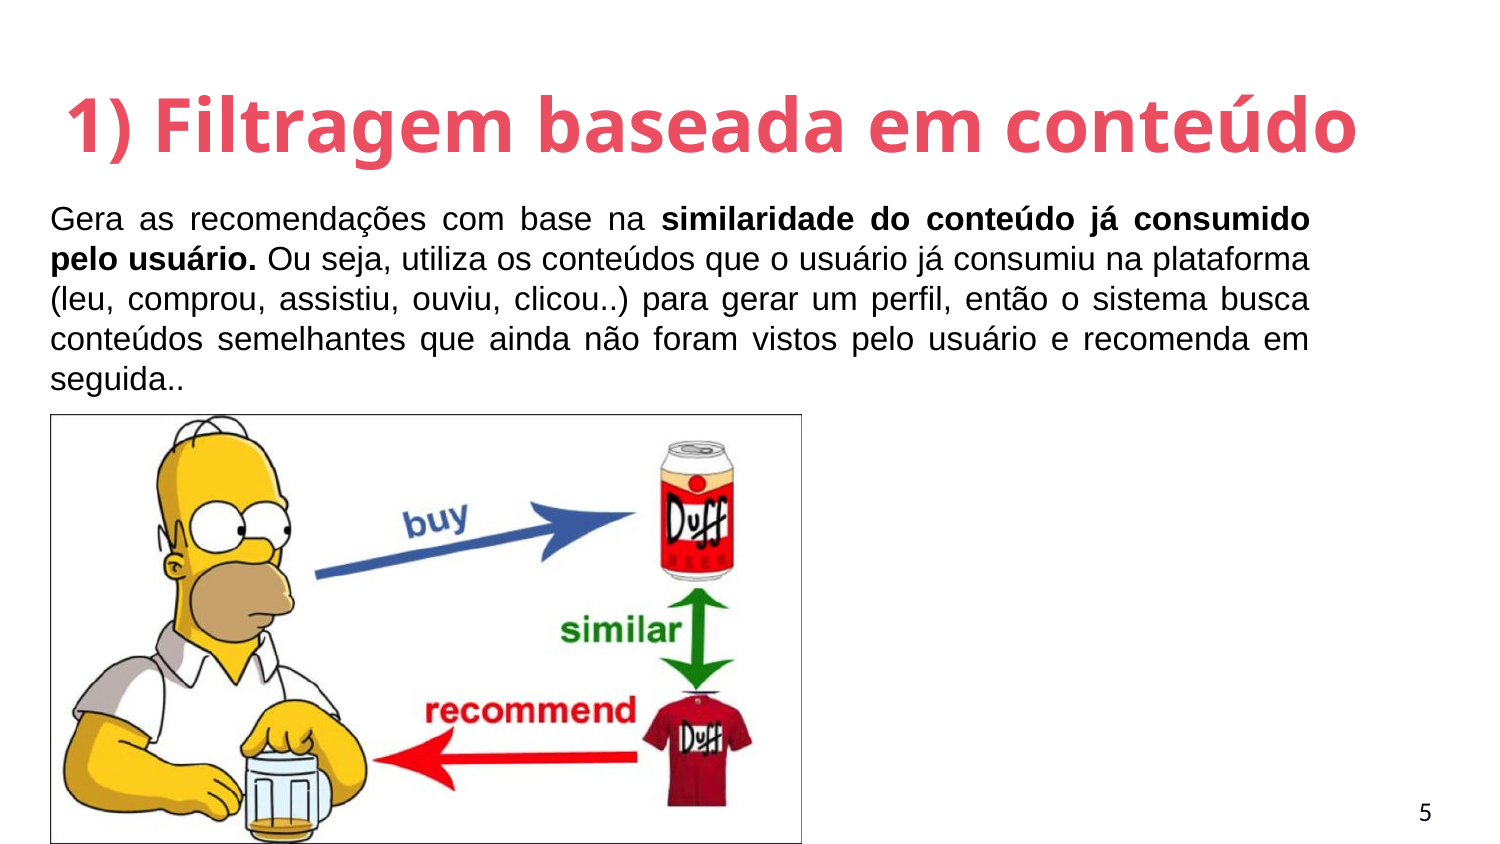

1) Filtragem baseada em conteúdo
# Gera as recomendações com base na similaridade do conteúdo já consumido pelo usuário. Ou seja, utiliza os conteúdos que o usuário já consumiu na plataforma (leu, comprou, assistiu, ouviu, clicou..) para gerar um perfil, então o sistema busca conteúdos semelhantes que ainda não foram vistos pelo usuário e recomenda em seguida..